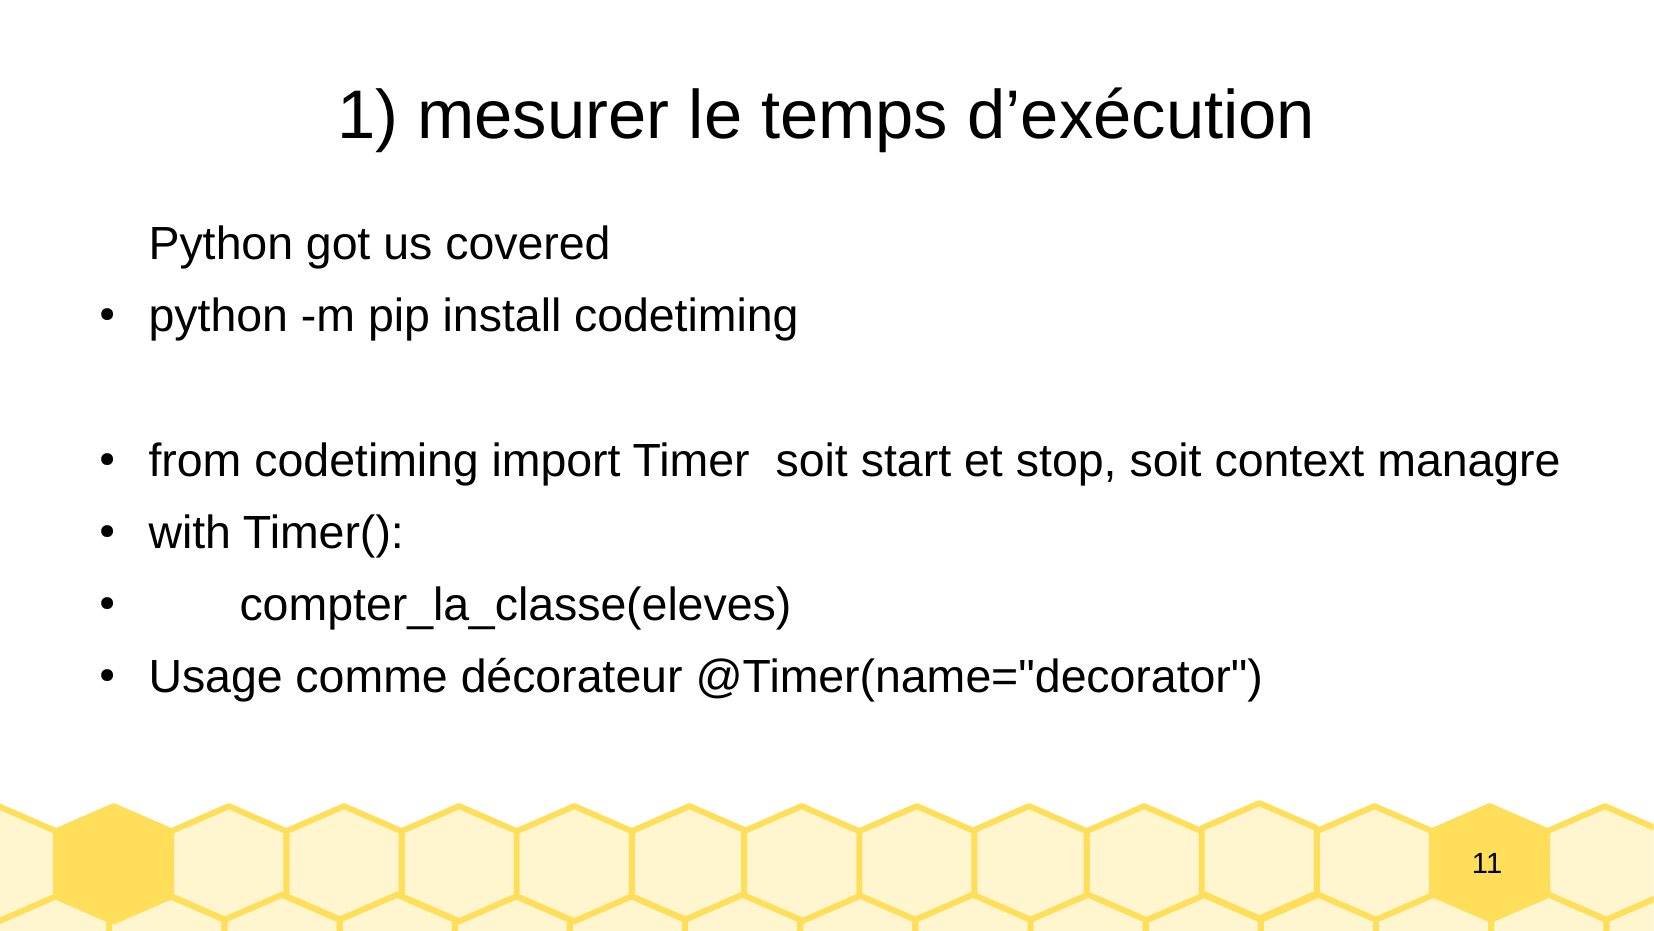

#
1) mesurer le temps d’exécution
Python got us covered
python -m pip install codetiming
from codetiming import Timer soit start et stop, soit context managre
with Timer():
 compter_la_classe(eleves)
Usage comme décorateur @Timer(name="decorator")